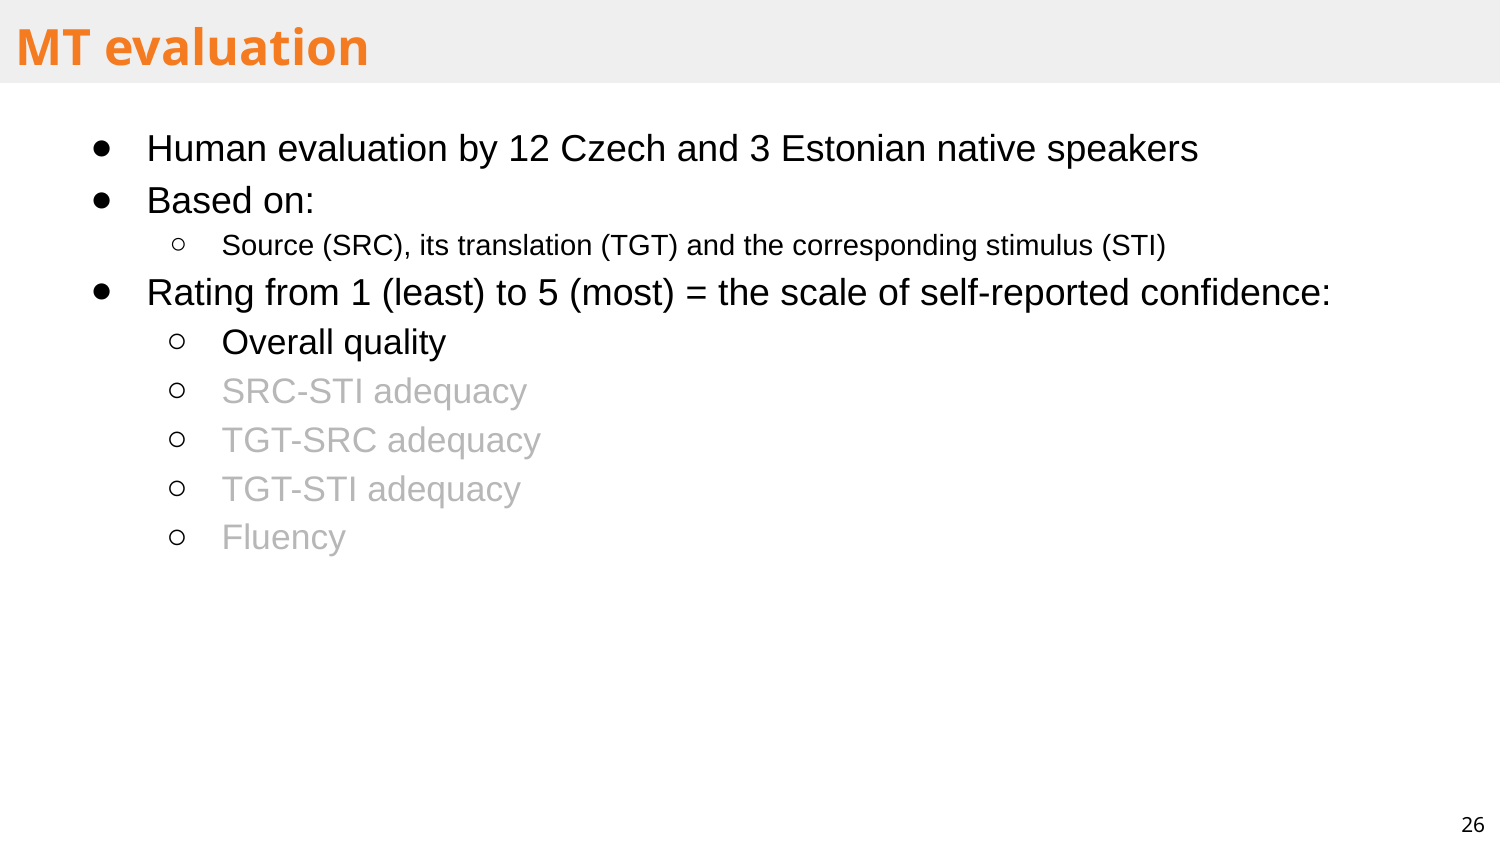

# MT evaluation
Human evaluation by 12 Czech and 3 Estonian native speakers
Based on:
Source (SRC), its translation (TGT) and the corresponding stimulus (STI)
Rating from 1 (least) to 5 (most) = the scale of self-reported confidence:
Overall quality
SRC-STI adequacy
TGT-SRC adequacy
TGT-STI adequacy
Fluency